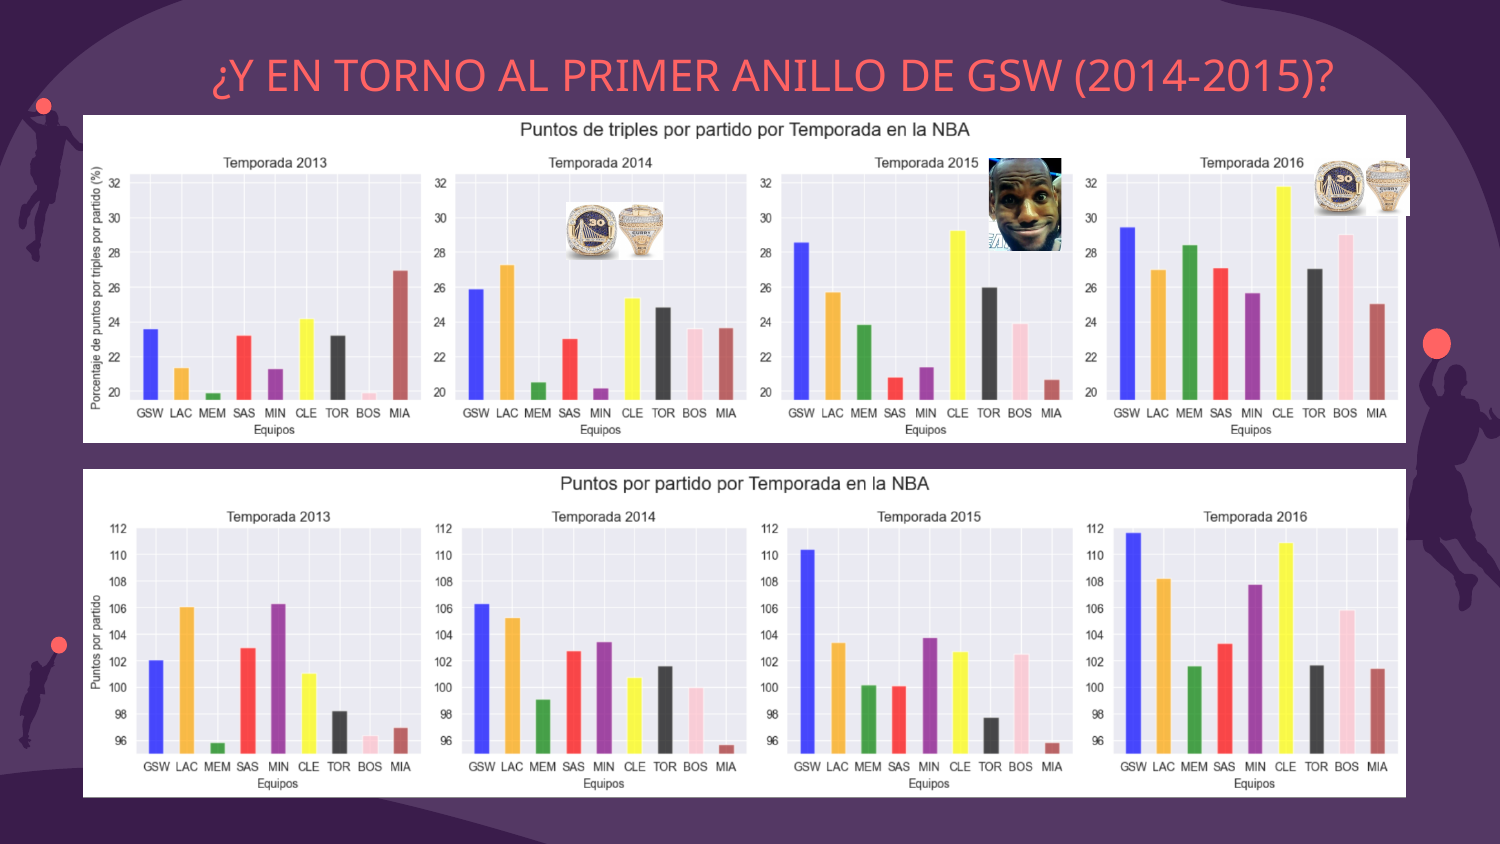

¿Y EN TORNO AL PRIMER ANILLO DE GSW (2014-2015)?
#